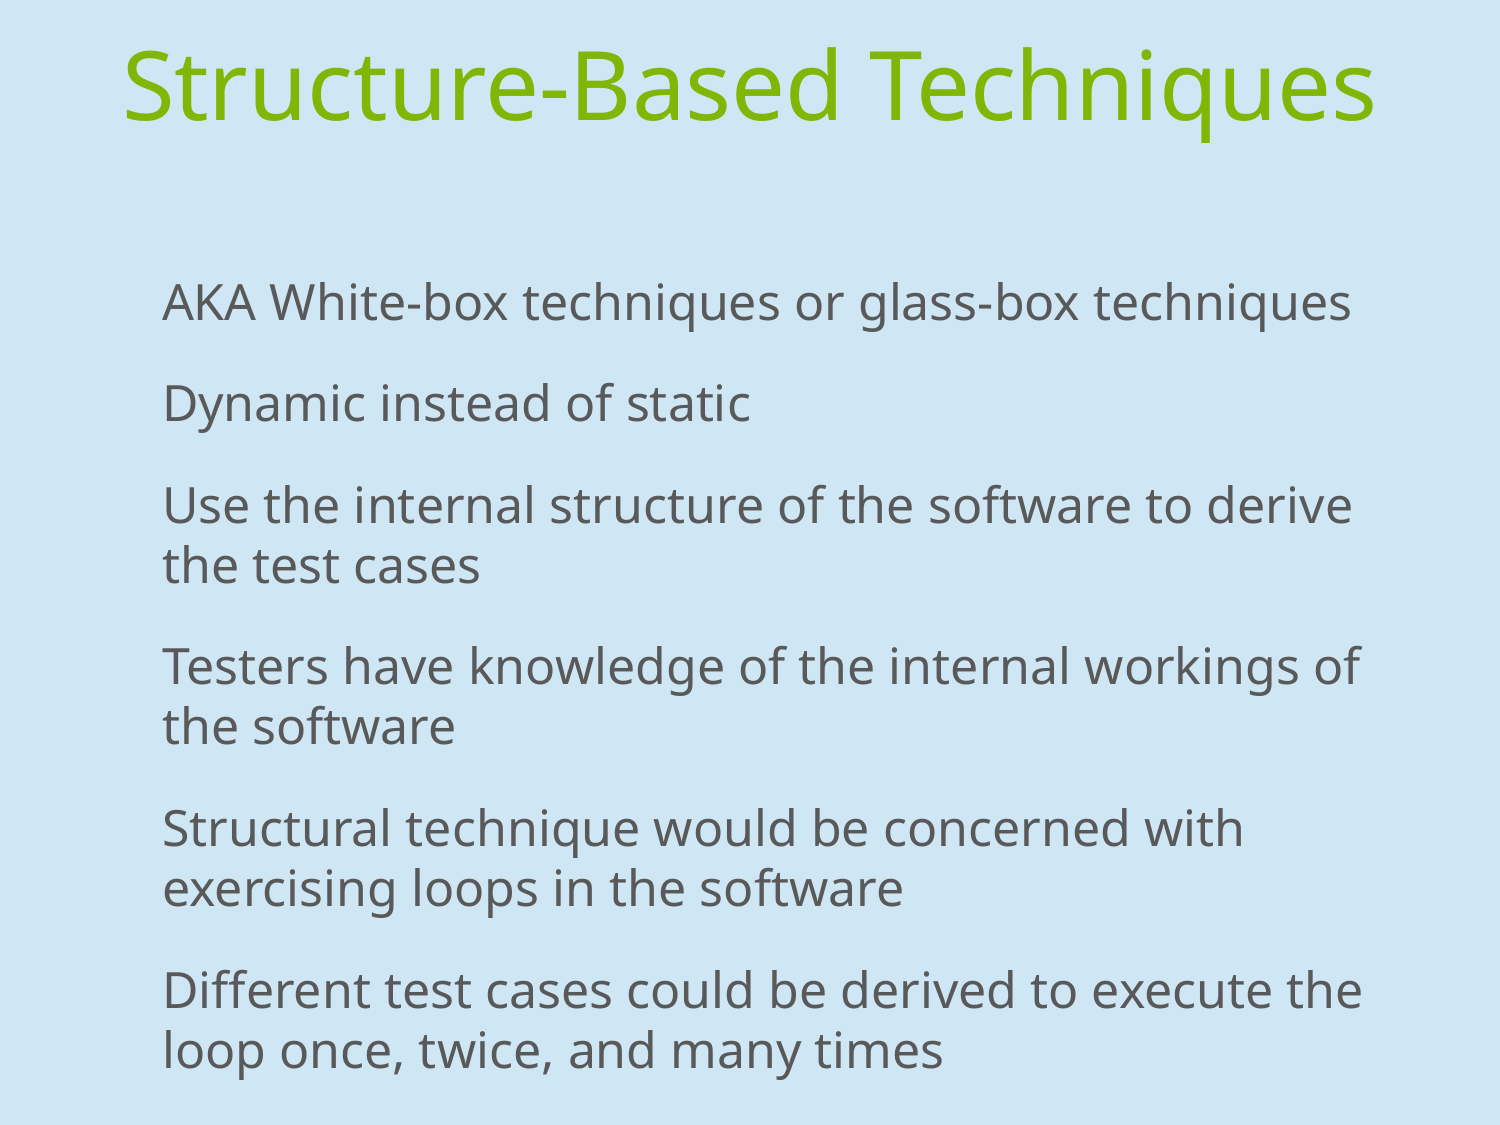

# Structure-Based Techniques
AKA White-box techniques or glass-box techniques
Dynamic instead of static
Use the internal structure of the software to derive the test cases
Testers have knowledge of the internal workings of the software
Structural technique would be concerned with exercising loops in the software
Different test cases could be derived to execute the loop once, twice, and many times
Done regardless of the functionality of the software